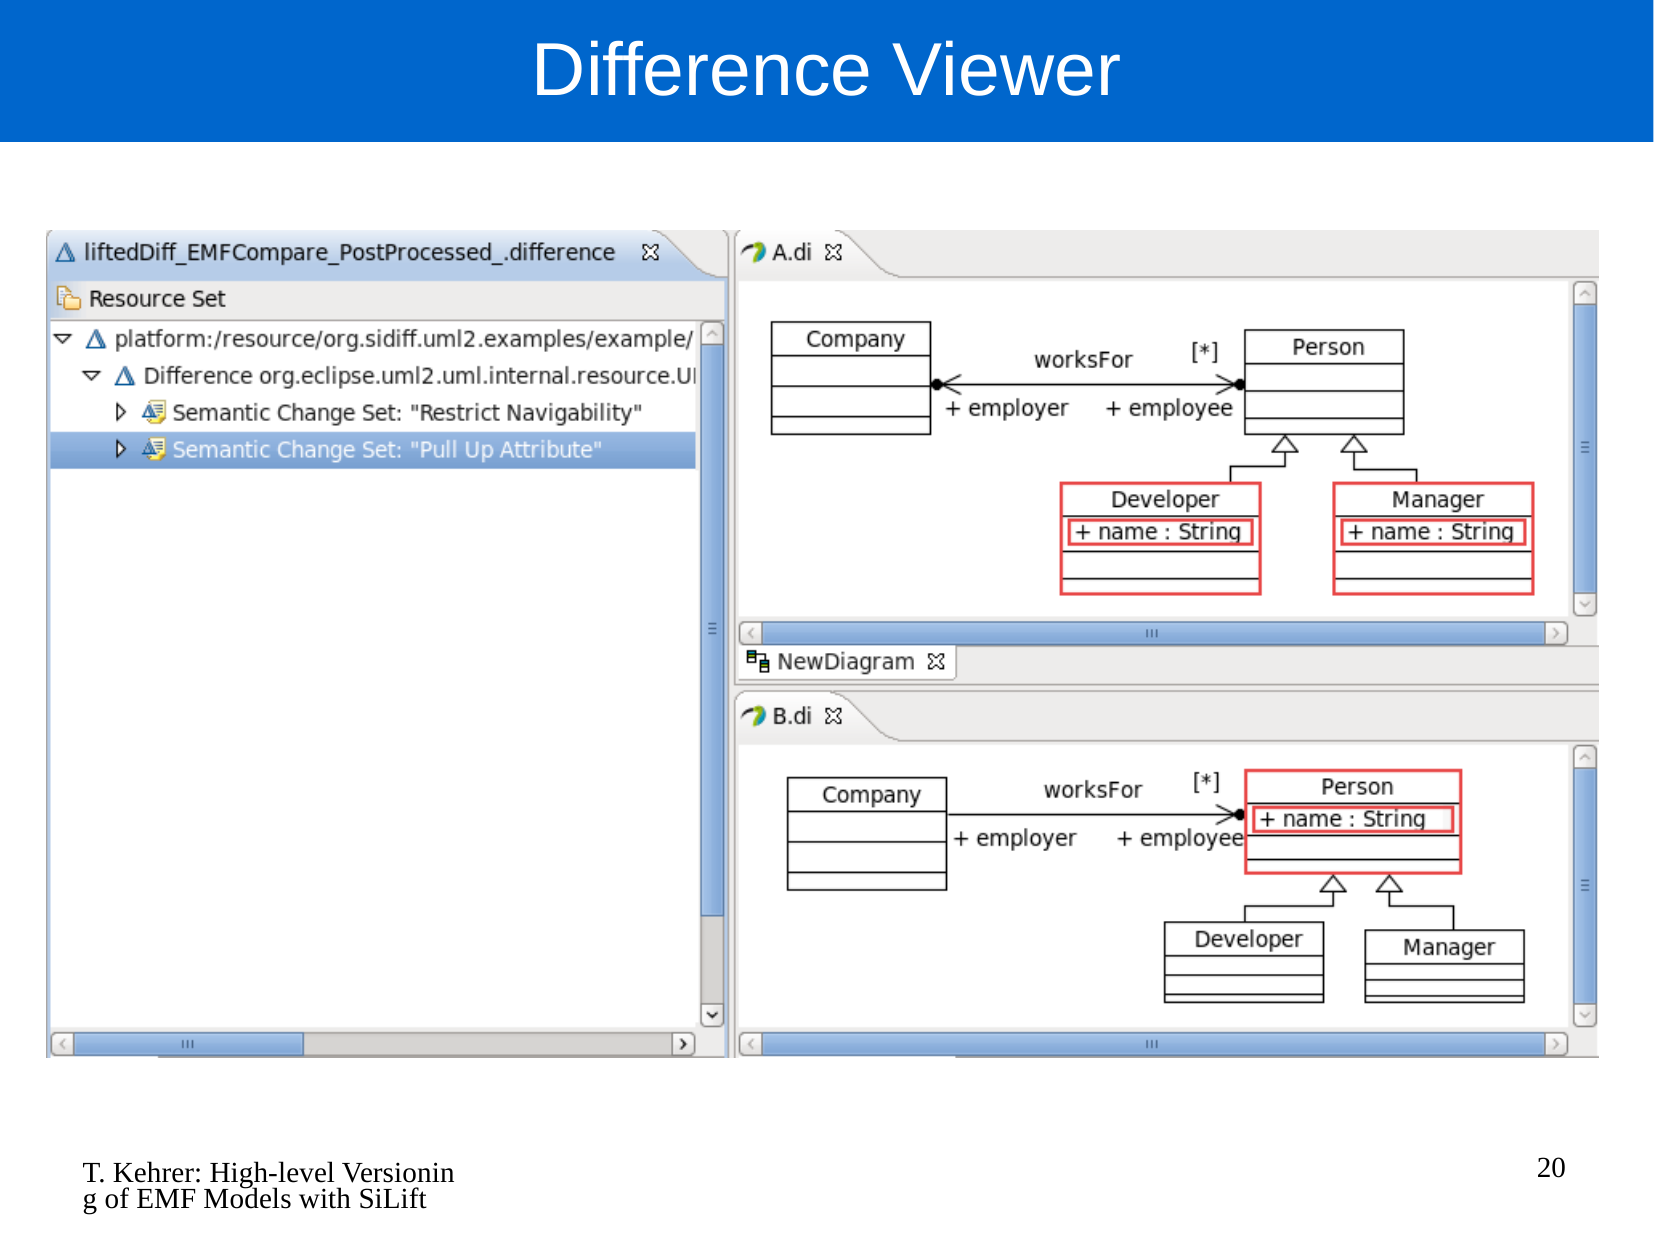

# Difference Viewer
20
T. Kehrer: High-level Versioning of EMF Models with SiLift